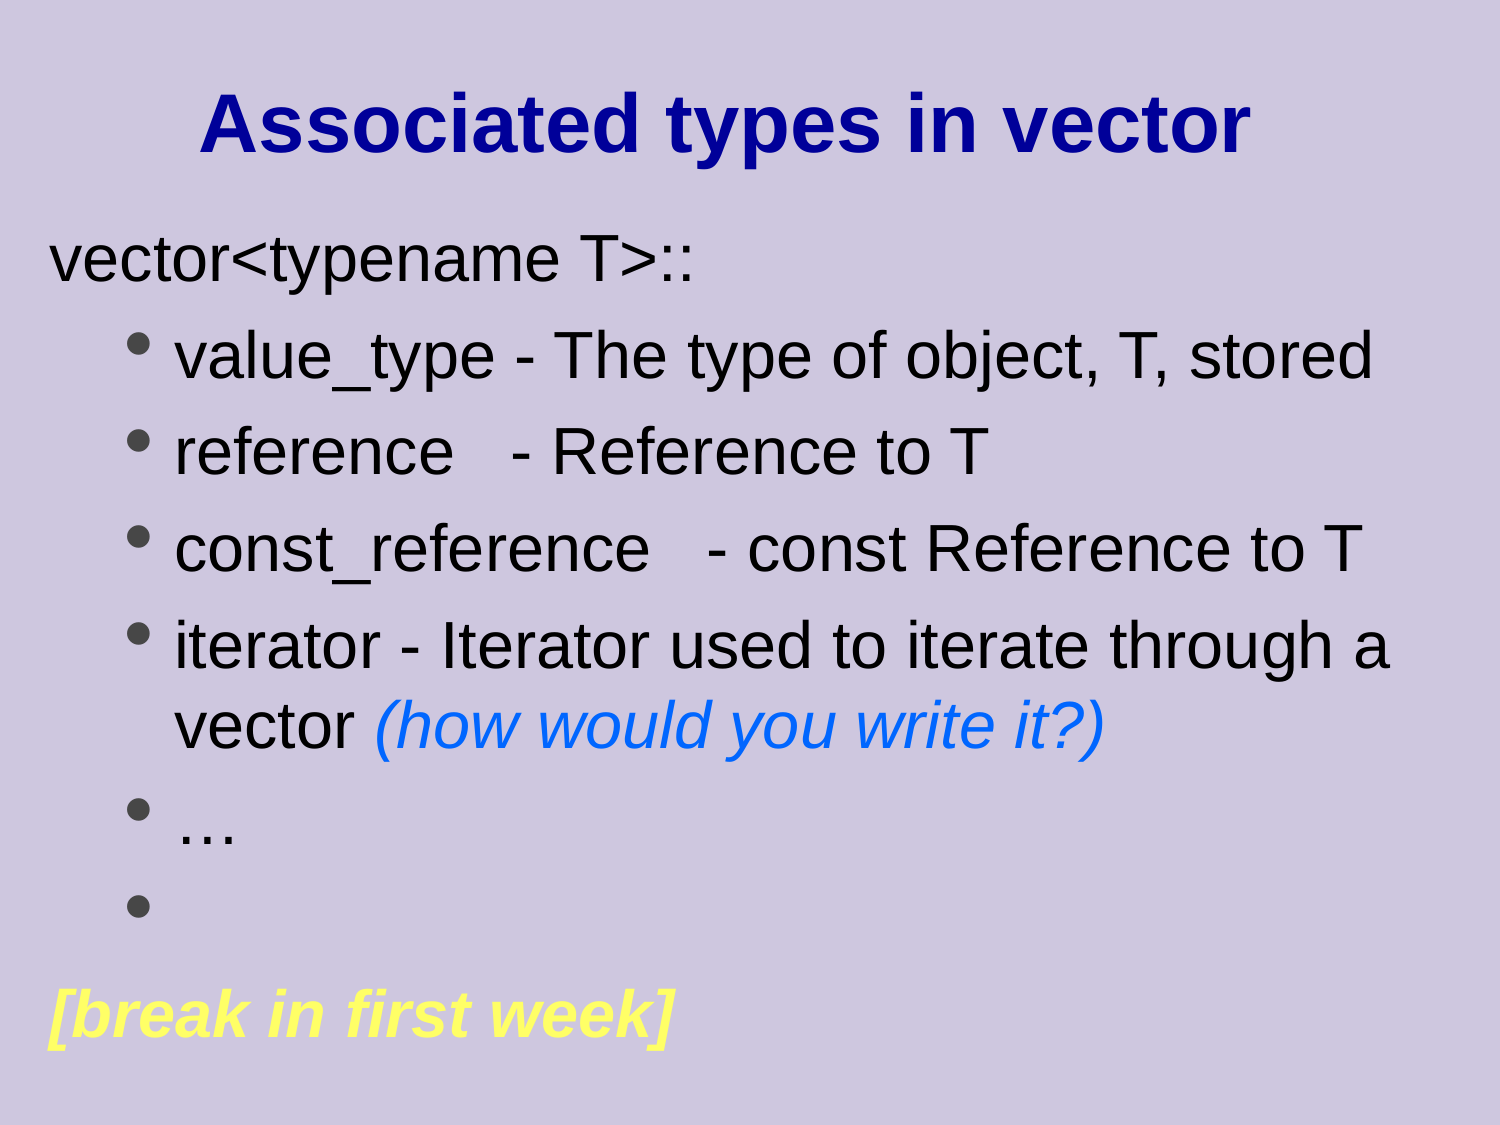

# Associated types in vector
vector<typename T>::
value_type - The type of object, T, stored
reference - Reference to T
const_reference - const Reference to T
iterator - Iterator used to iterate through a vector (how would you write it?)
…
[break in first week]